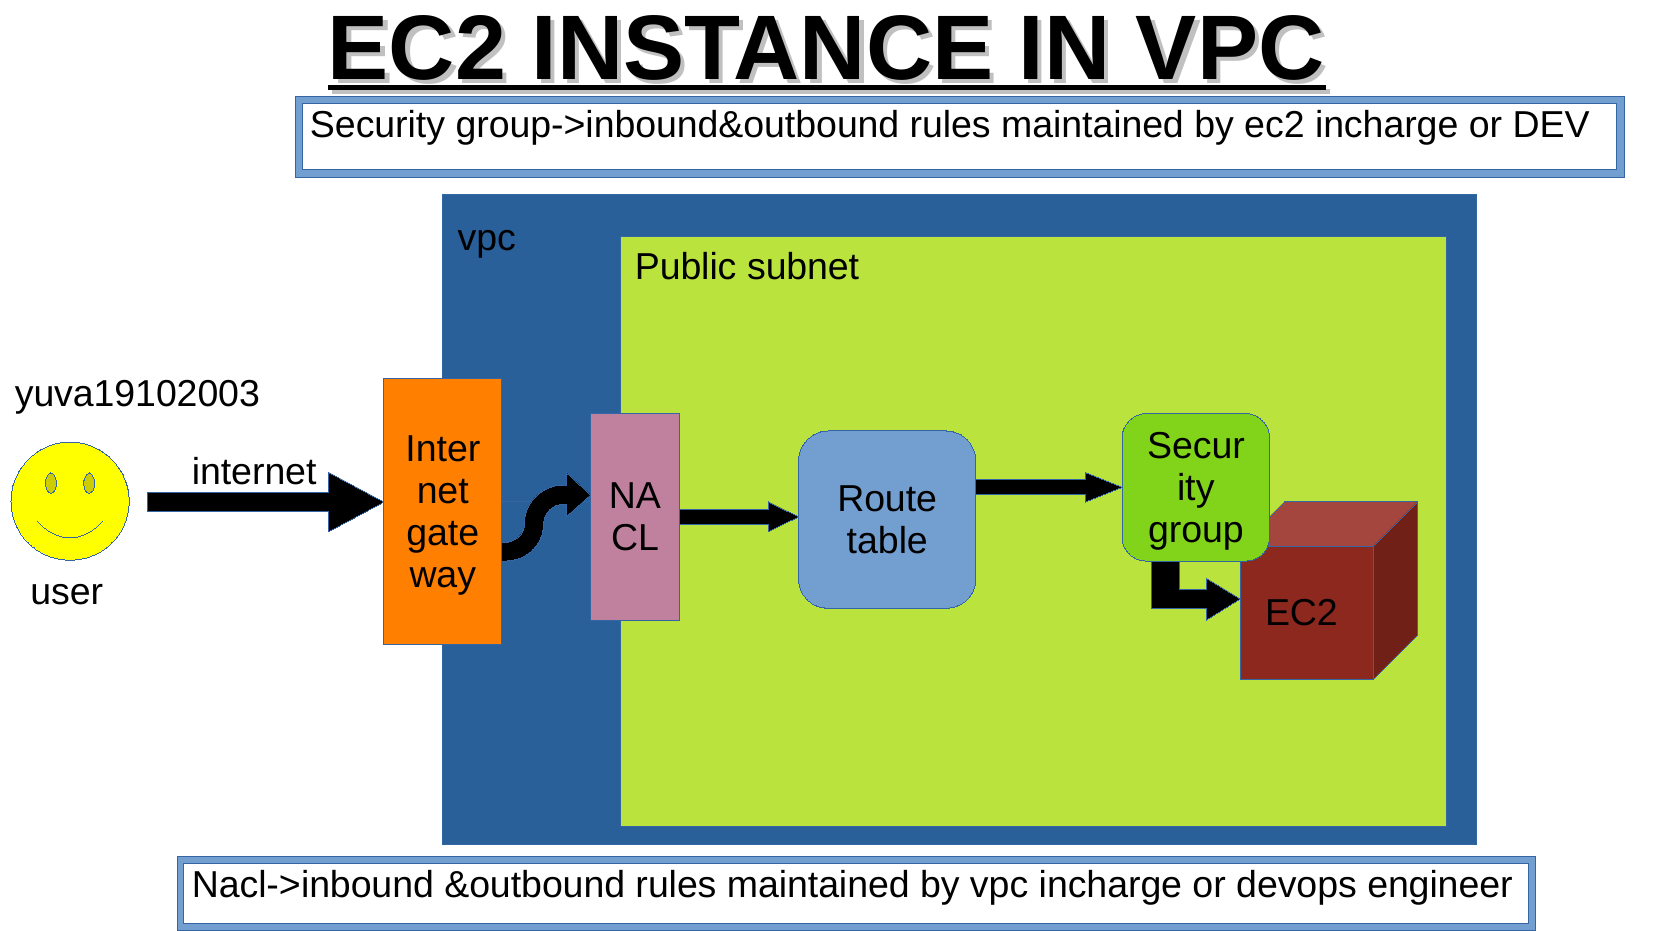

# EC2 INSTANCE IN VPC
Security group->inbound&outbound rules maintained by ec2 incharge or DEV
vpc
Public subnet
yuva19102003
Internet gateway
NACL
Security group
Route table
internet
EC2
user
Nacl->inbound &outbound rules maintained by vpc incharge or devops engineer